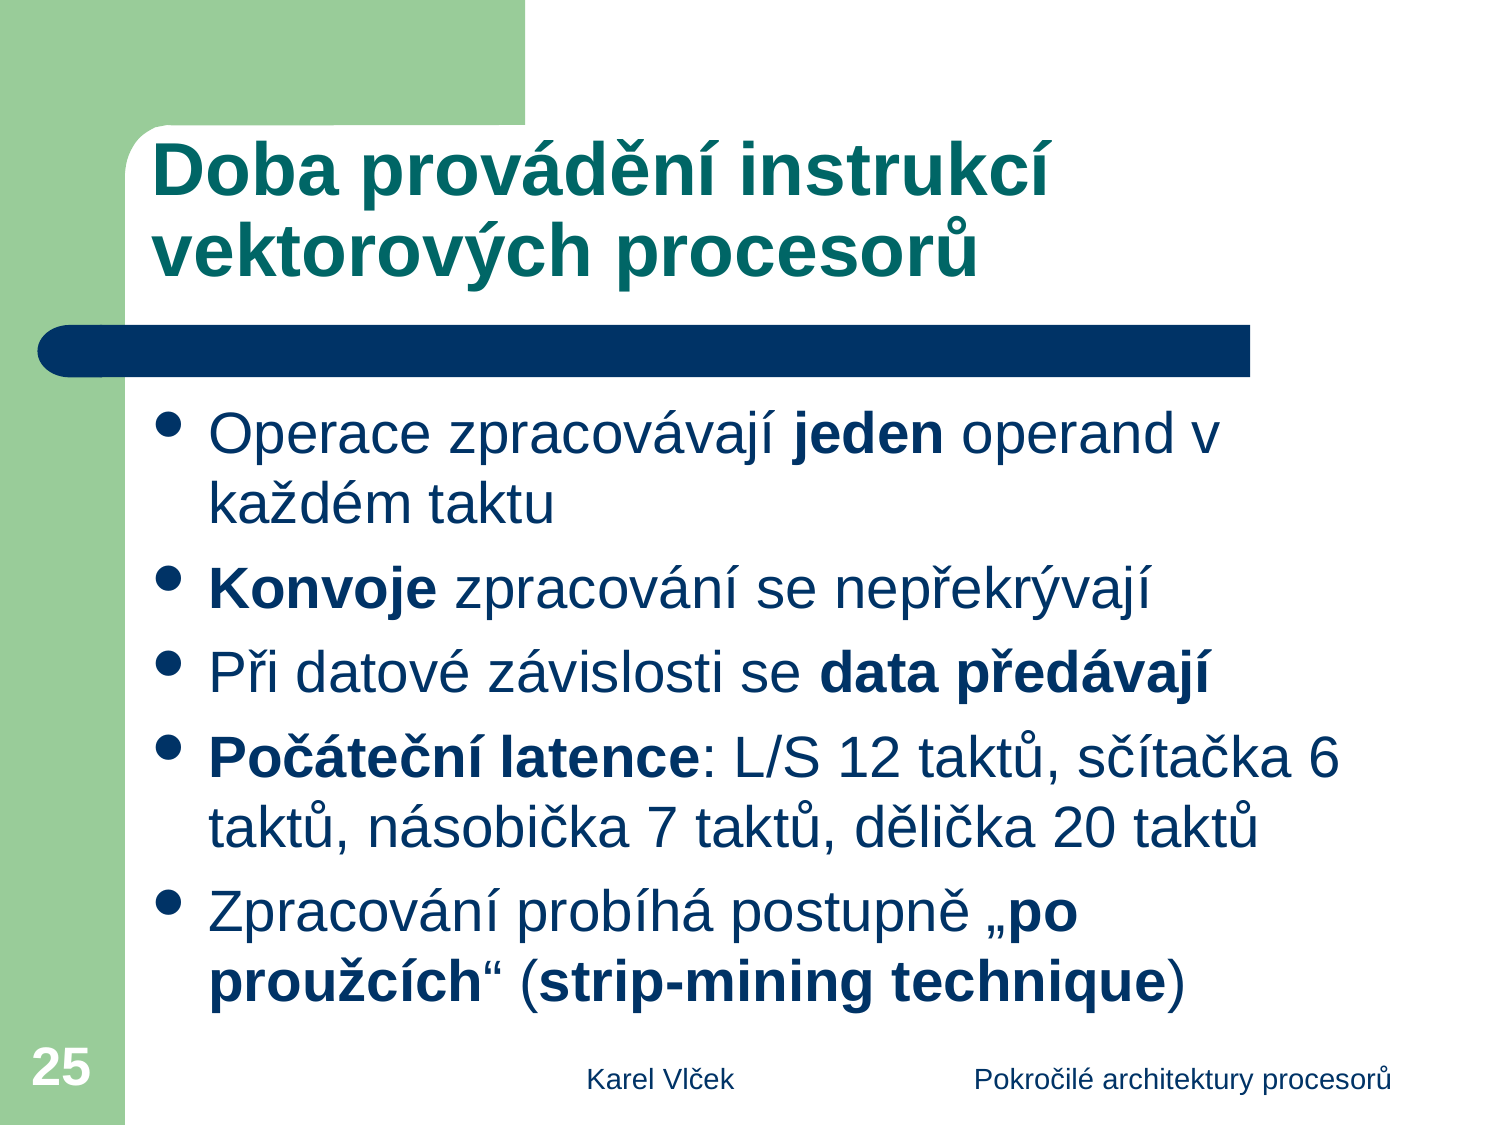

# Doba provádění instrukcí vektorových procesorů
Operace zpracovávají jeden operand v každém taktu
Konvoje zpracování se nepřekrývají
Při datové závislosti se data předávají
Počáteční latence: L/S 12 taktů, sčítačka 6 taktů, násobička 7 taktů, dělička 20 taktů
Zpracování probíhá postupně „po proužcích“ (strip-mining technique)
25
Karel Vlček
Pokročilé architektury procesorů